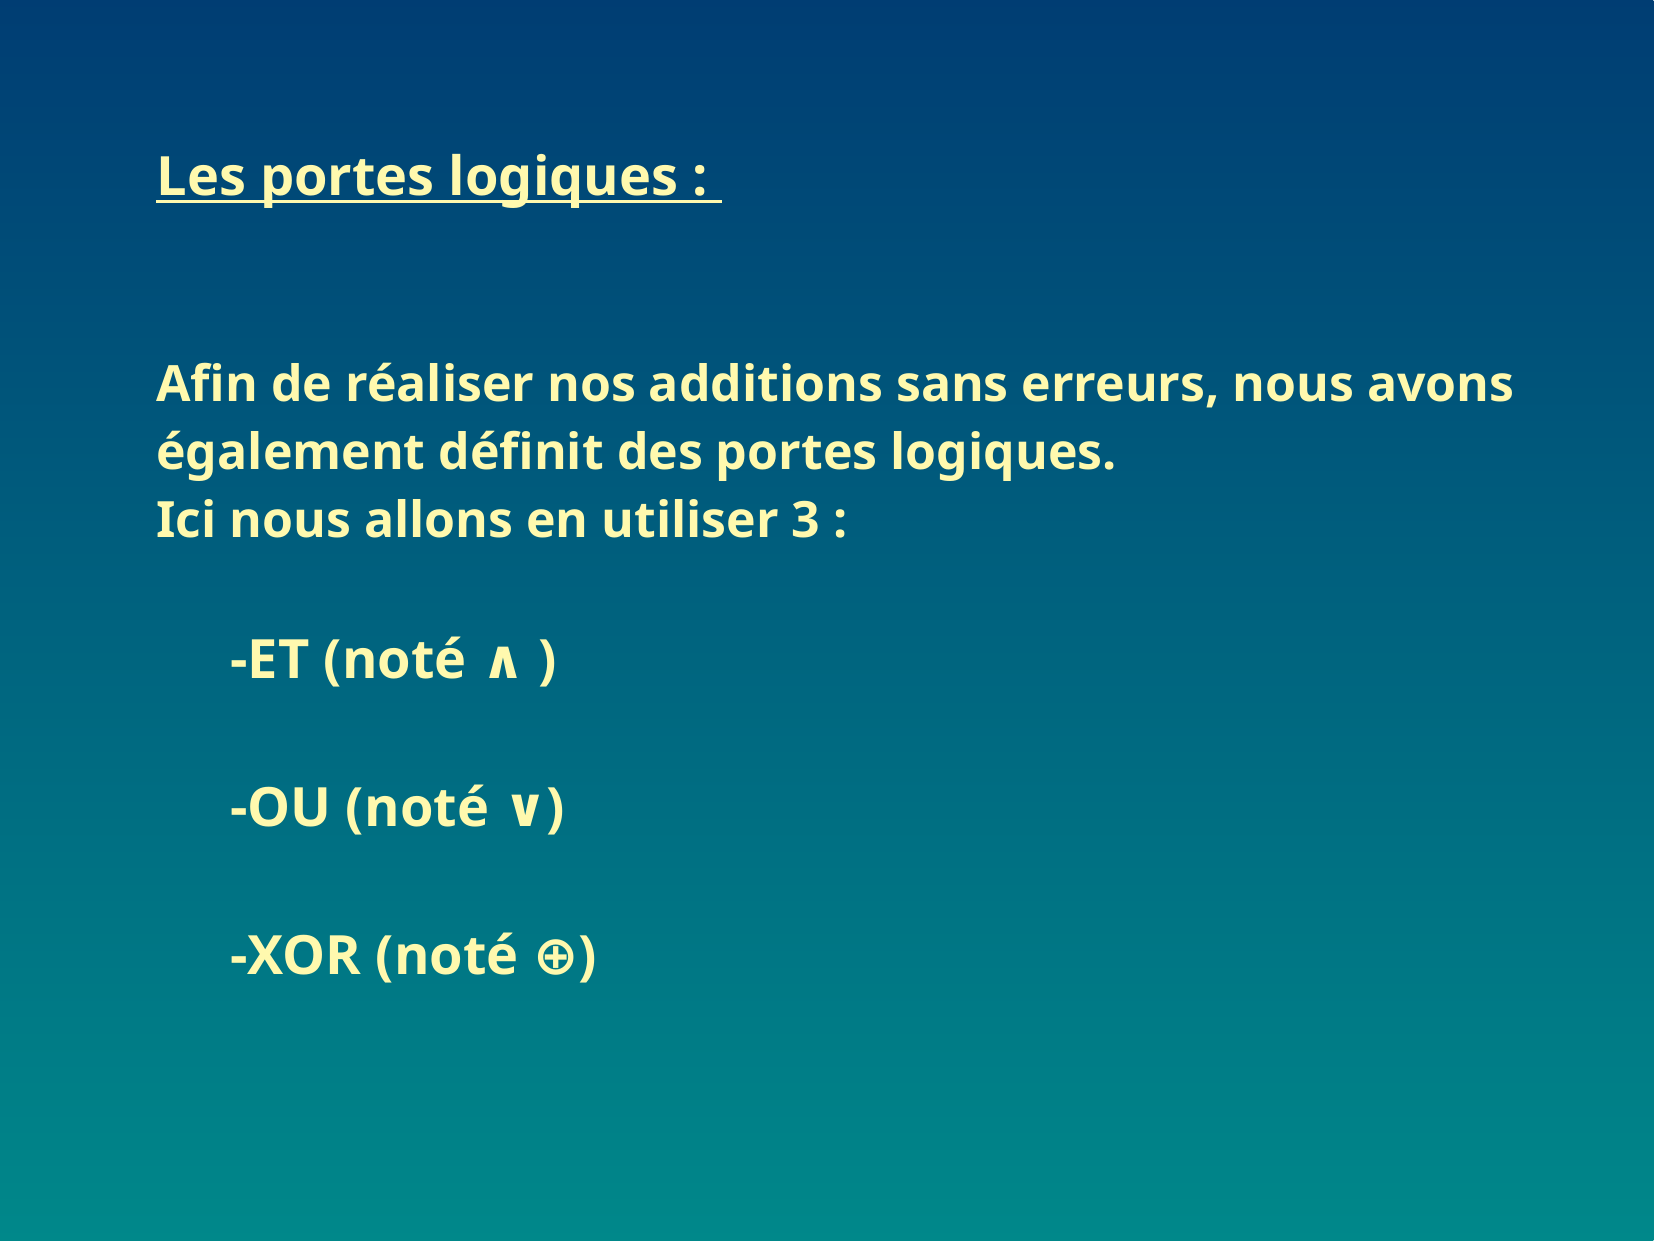

Les portes logiques :
Afin de réaliser nos additions sans erreurs, nous avons également définit des portes logiques.
Ici nous allons en utiliser 3 :
	-ET (noté ∧ )
	-OU (noté ∨)
	-XOR (noté ⊕)